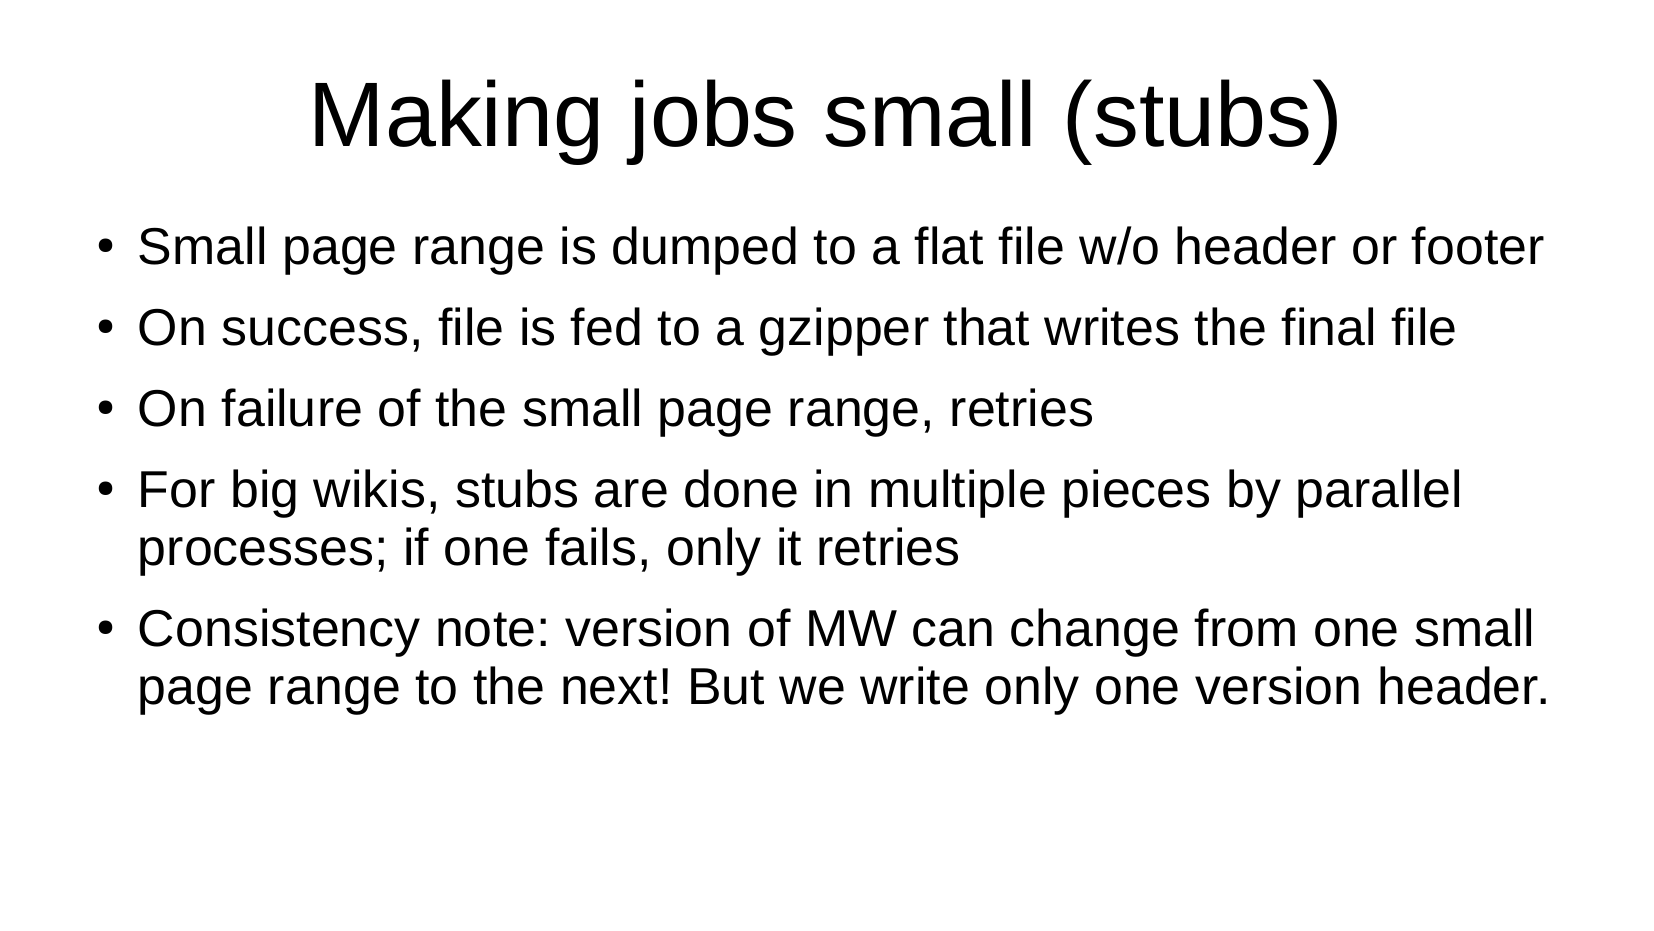

# Making jobs small (stubs)
Small page range is dumped to a flat file w/o header or footer
On success, file is fed to a gzipper that writes the final file
On failure of the small page range, retries
For big wikis, stubs are done in multiple pieces by parallel processes; if one fails, only it retries
Consistency note: version of MW can change from one small page range to the next! But we write only one version header.